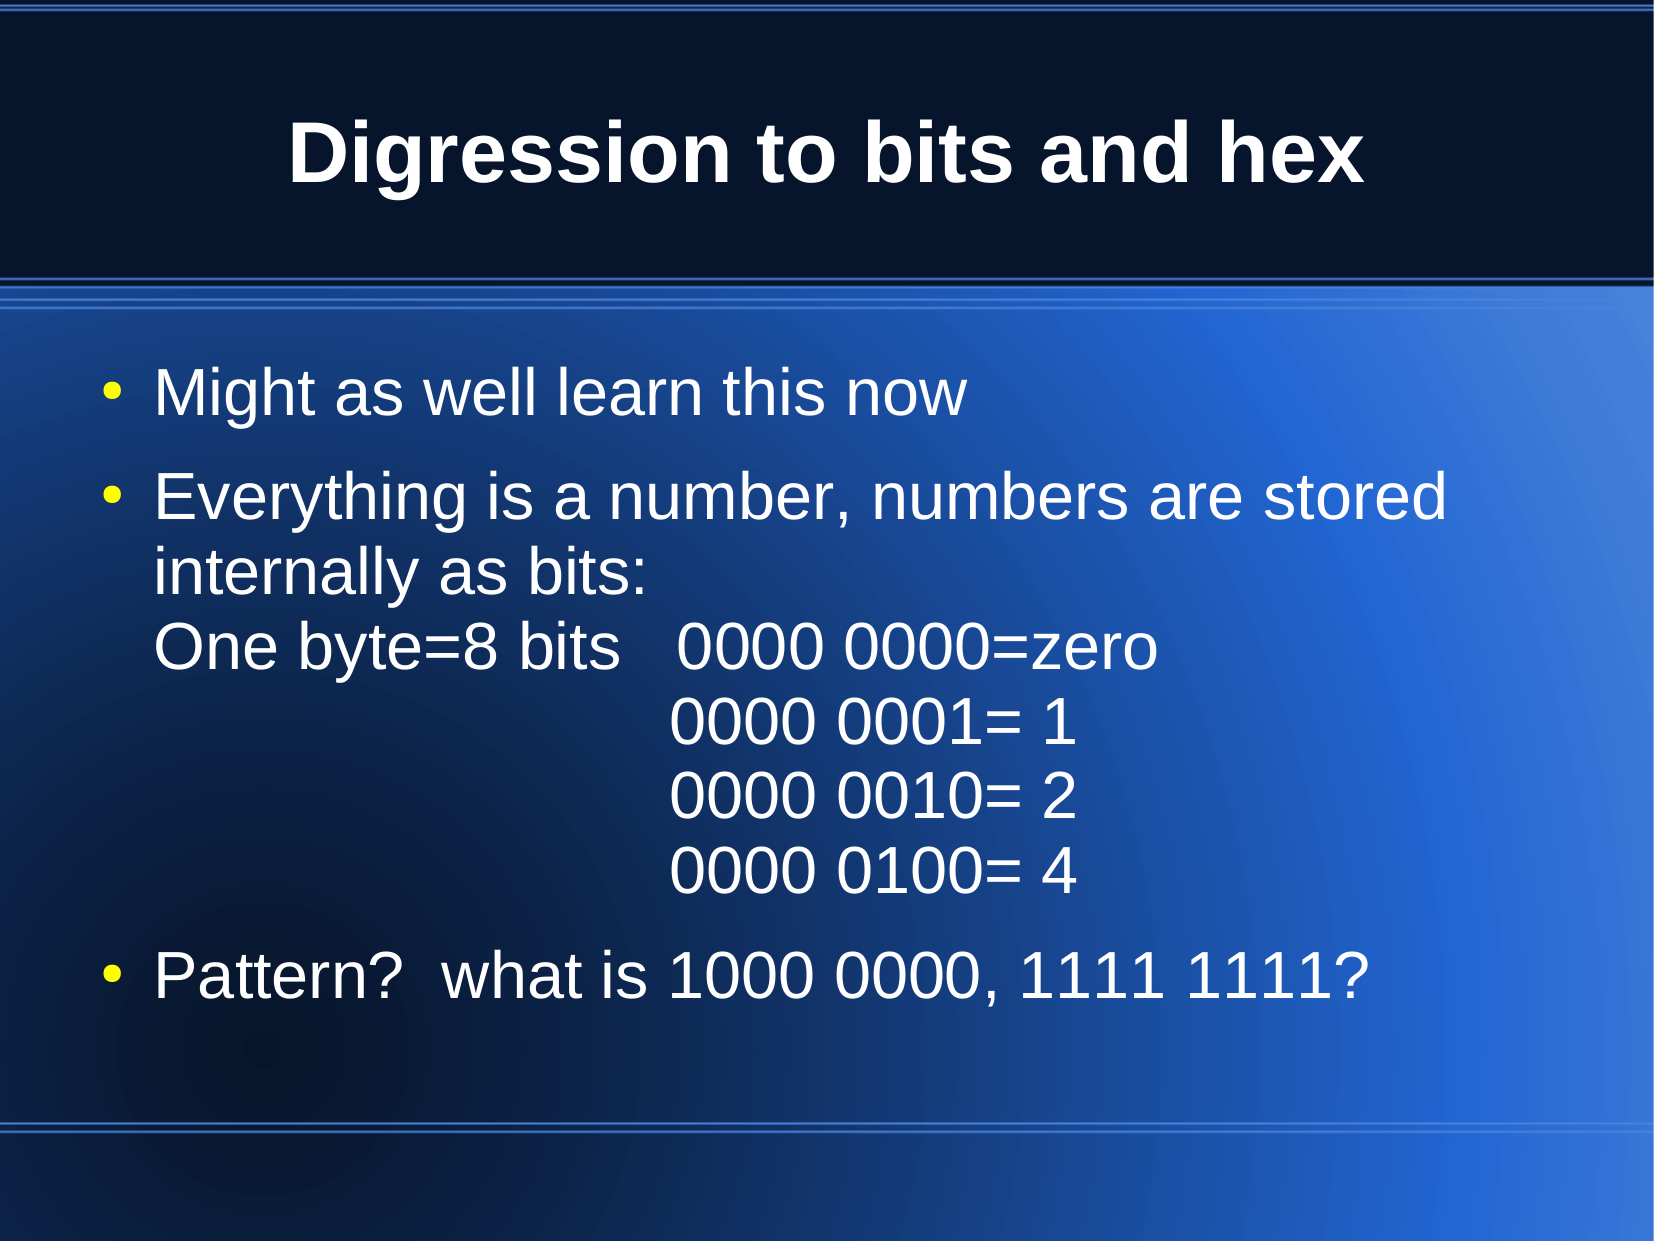

# Digression to bits and hex
Might as well learn this now
Everything is a number, numbers are stored internally as bits:
One byte=8 bits 0000 0000=zero
 0000 0001= 1
 0000 0010= 2
 0000 0100= 4
Pattern? what is 1000 0000, 1111 1111?